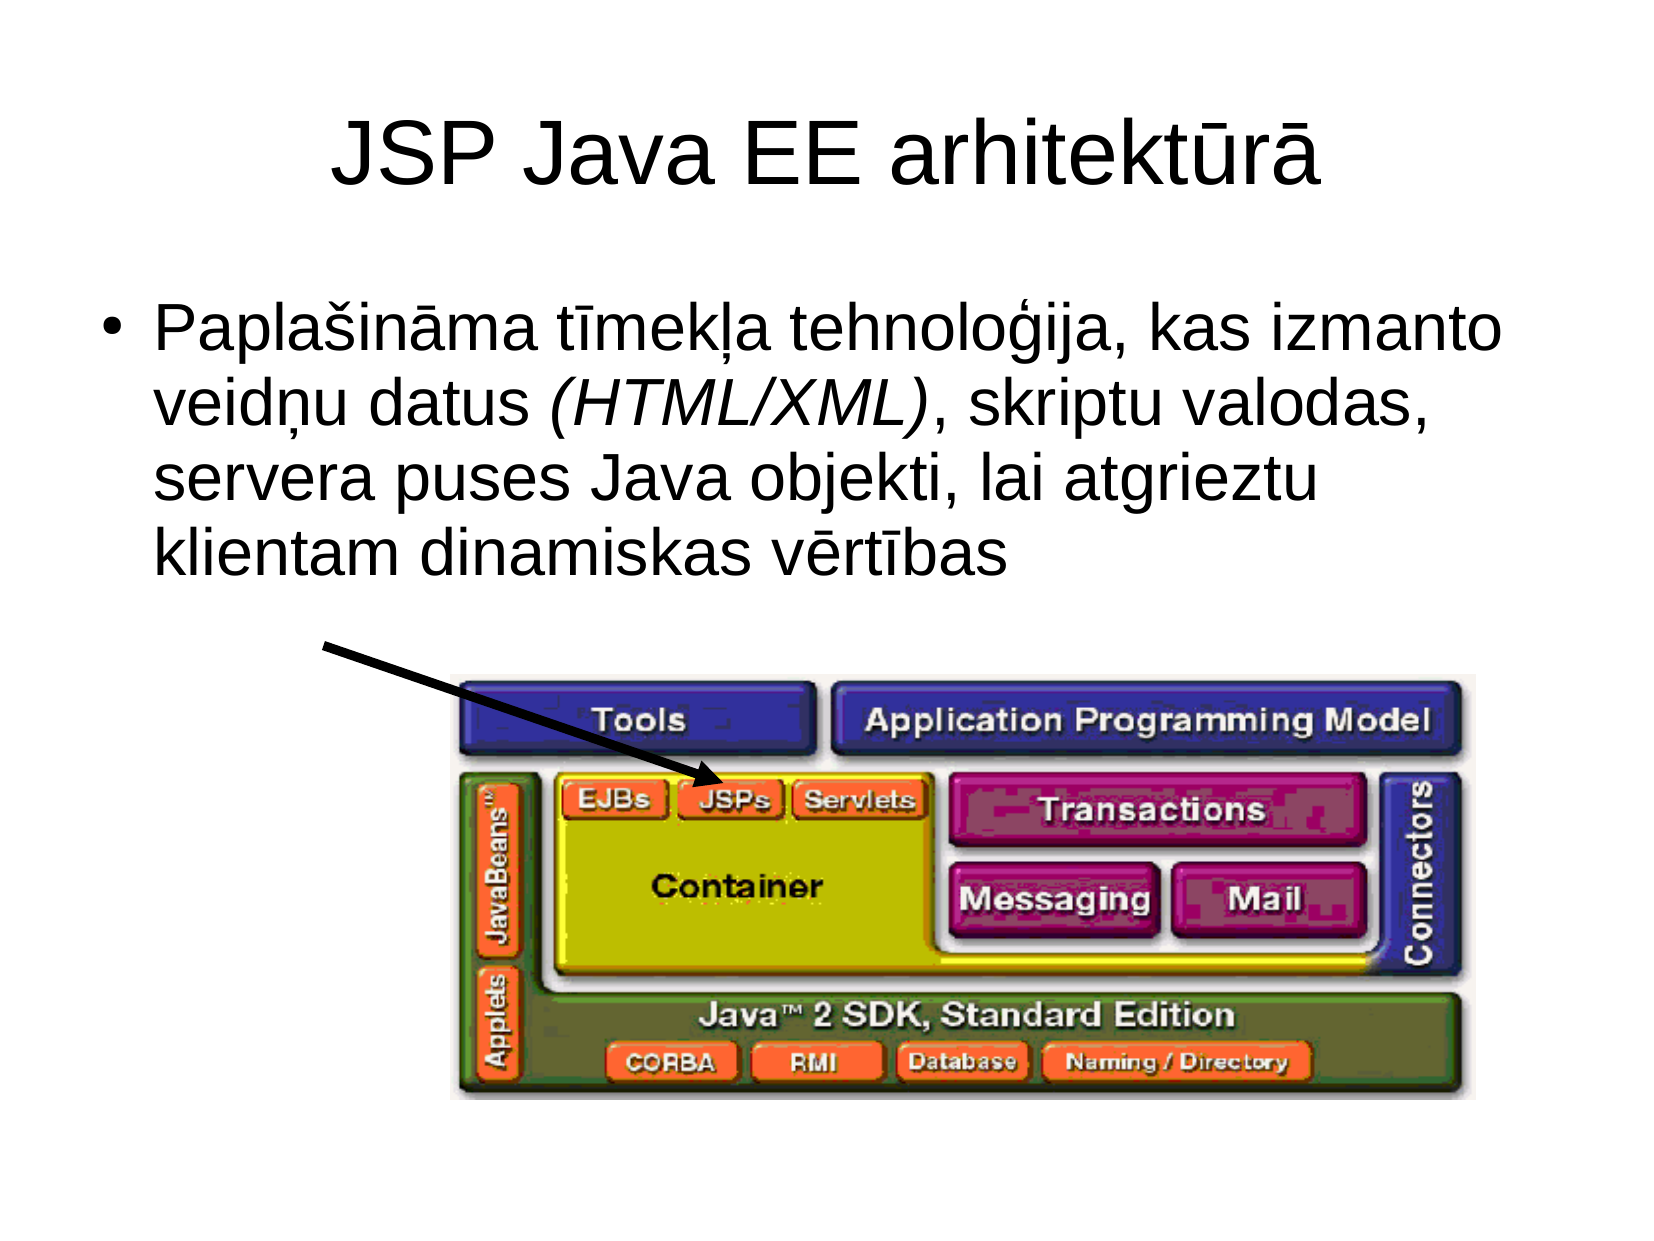

# JSP Java EE arhitektūrā
Paplašināma tīmekļa tehnoloģija, kas izmanto veidņu datus (HTML/XML), skriptu valodas, servera puses Java objekti, lai atgrieztu klientam dinamiskas vērtības